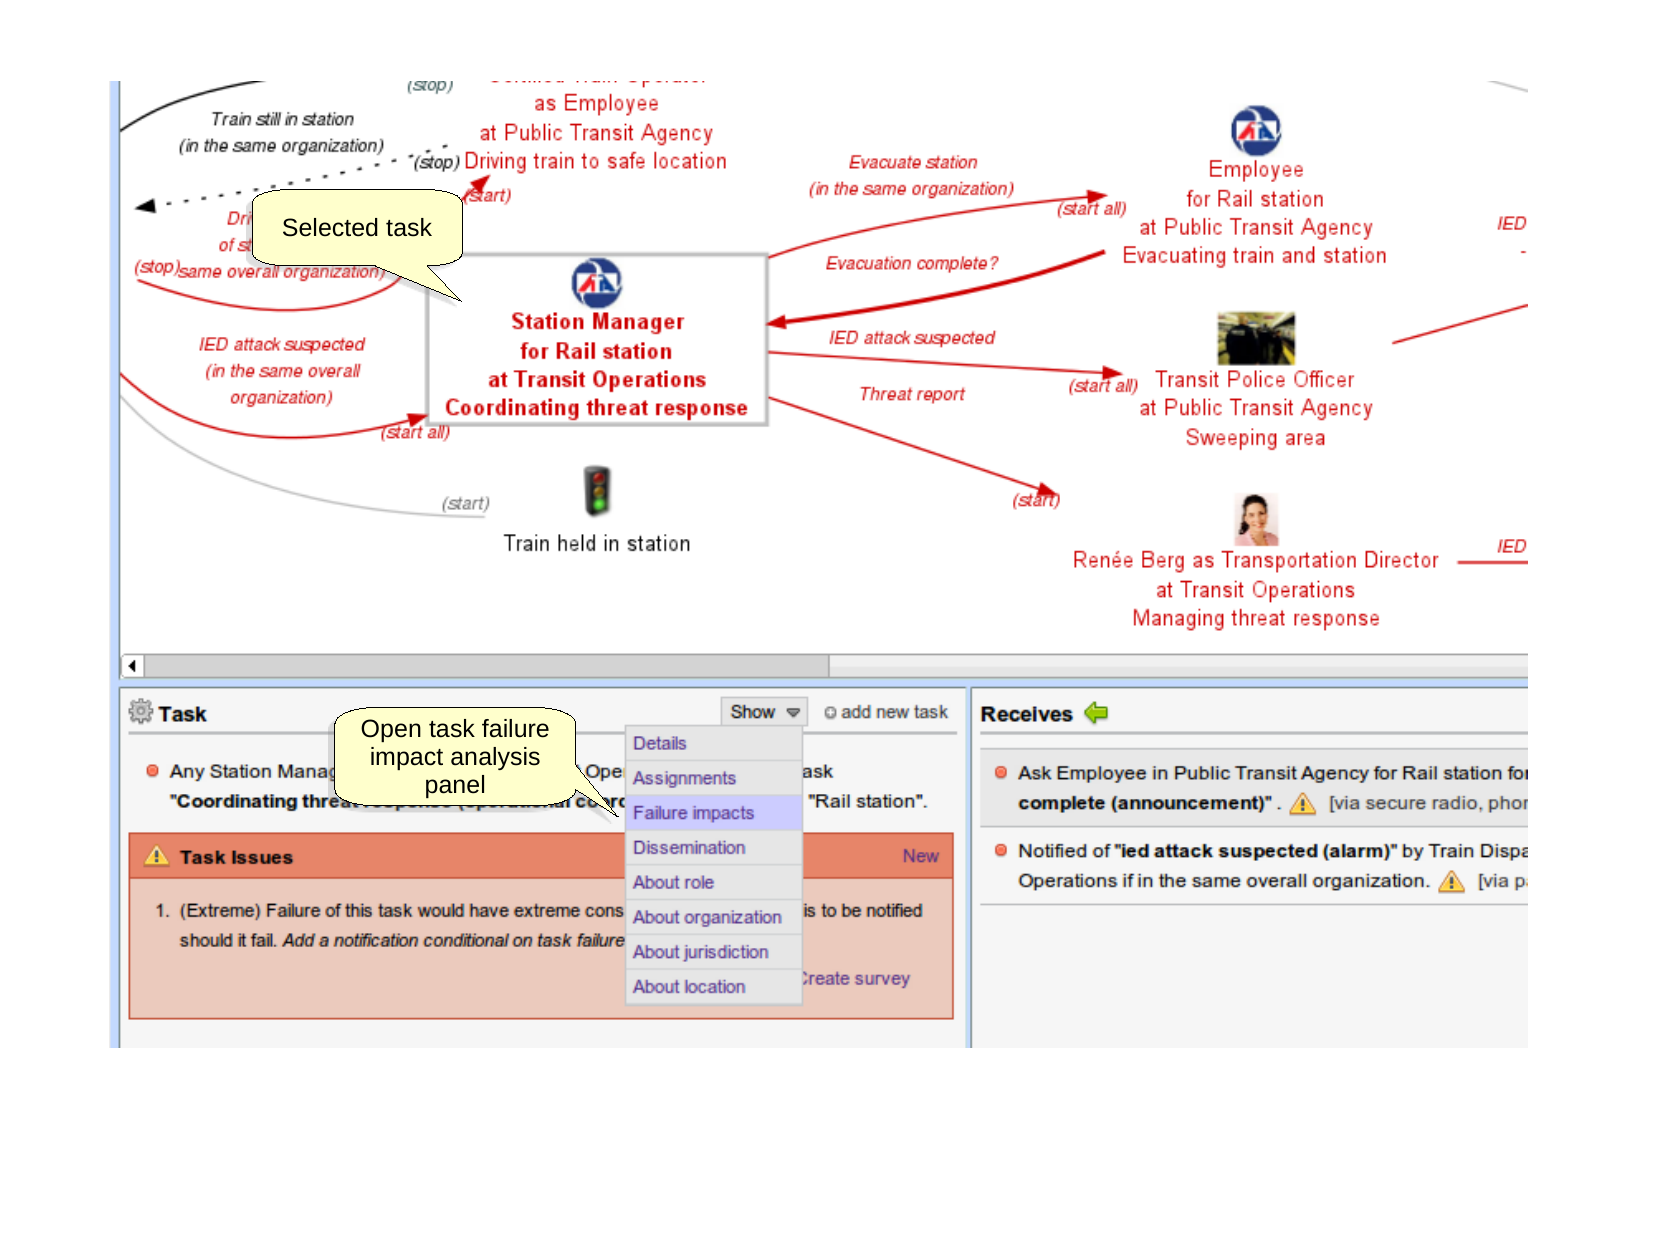

Selected task
Open task failure impact analysis panel